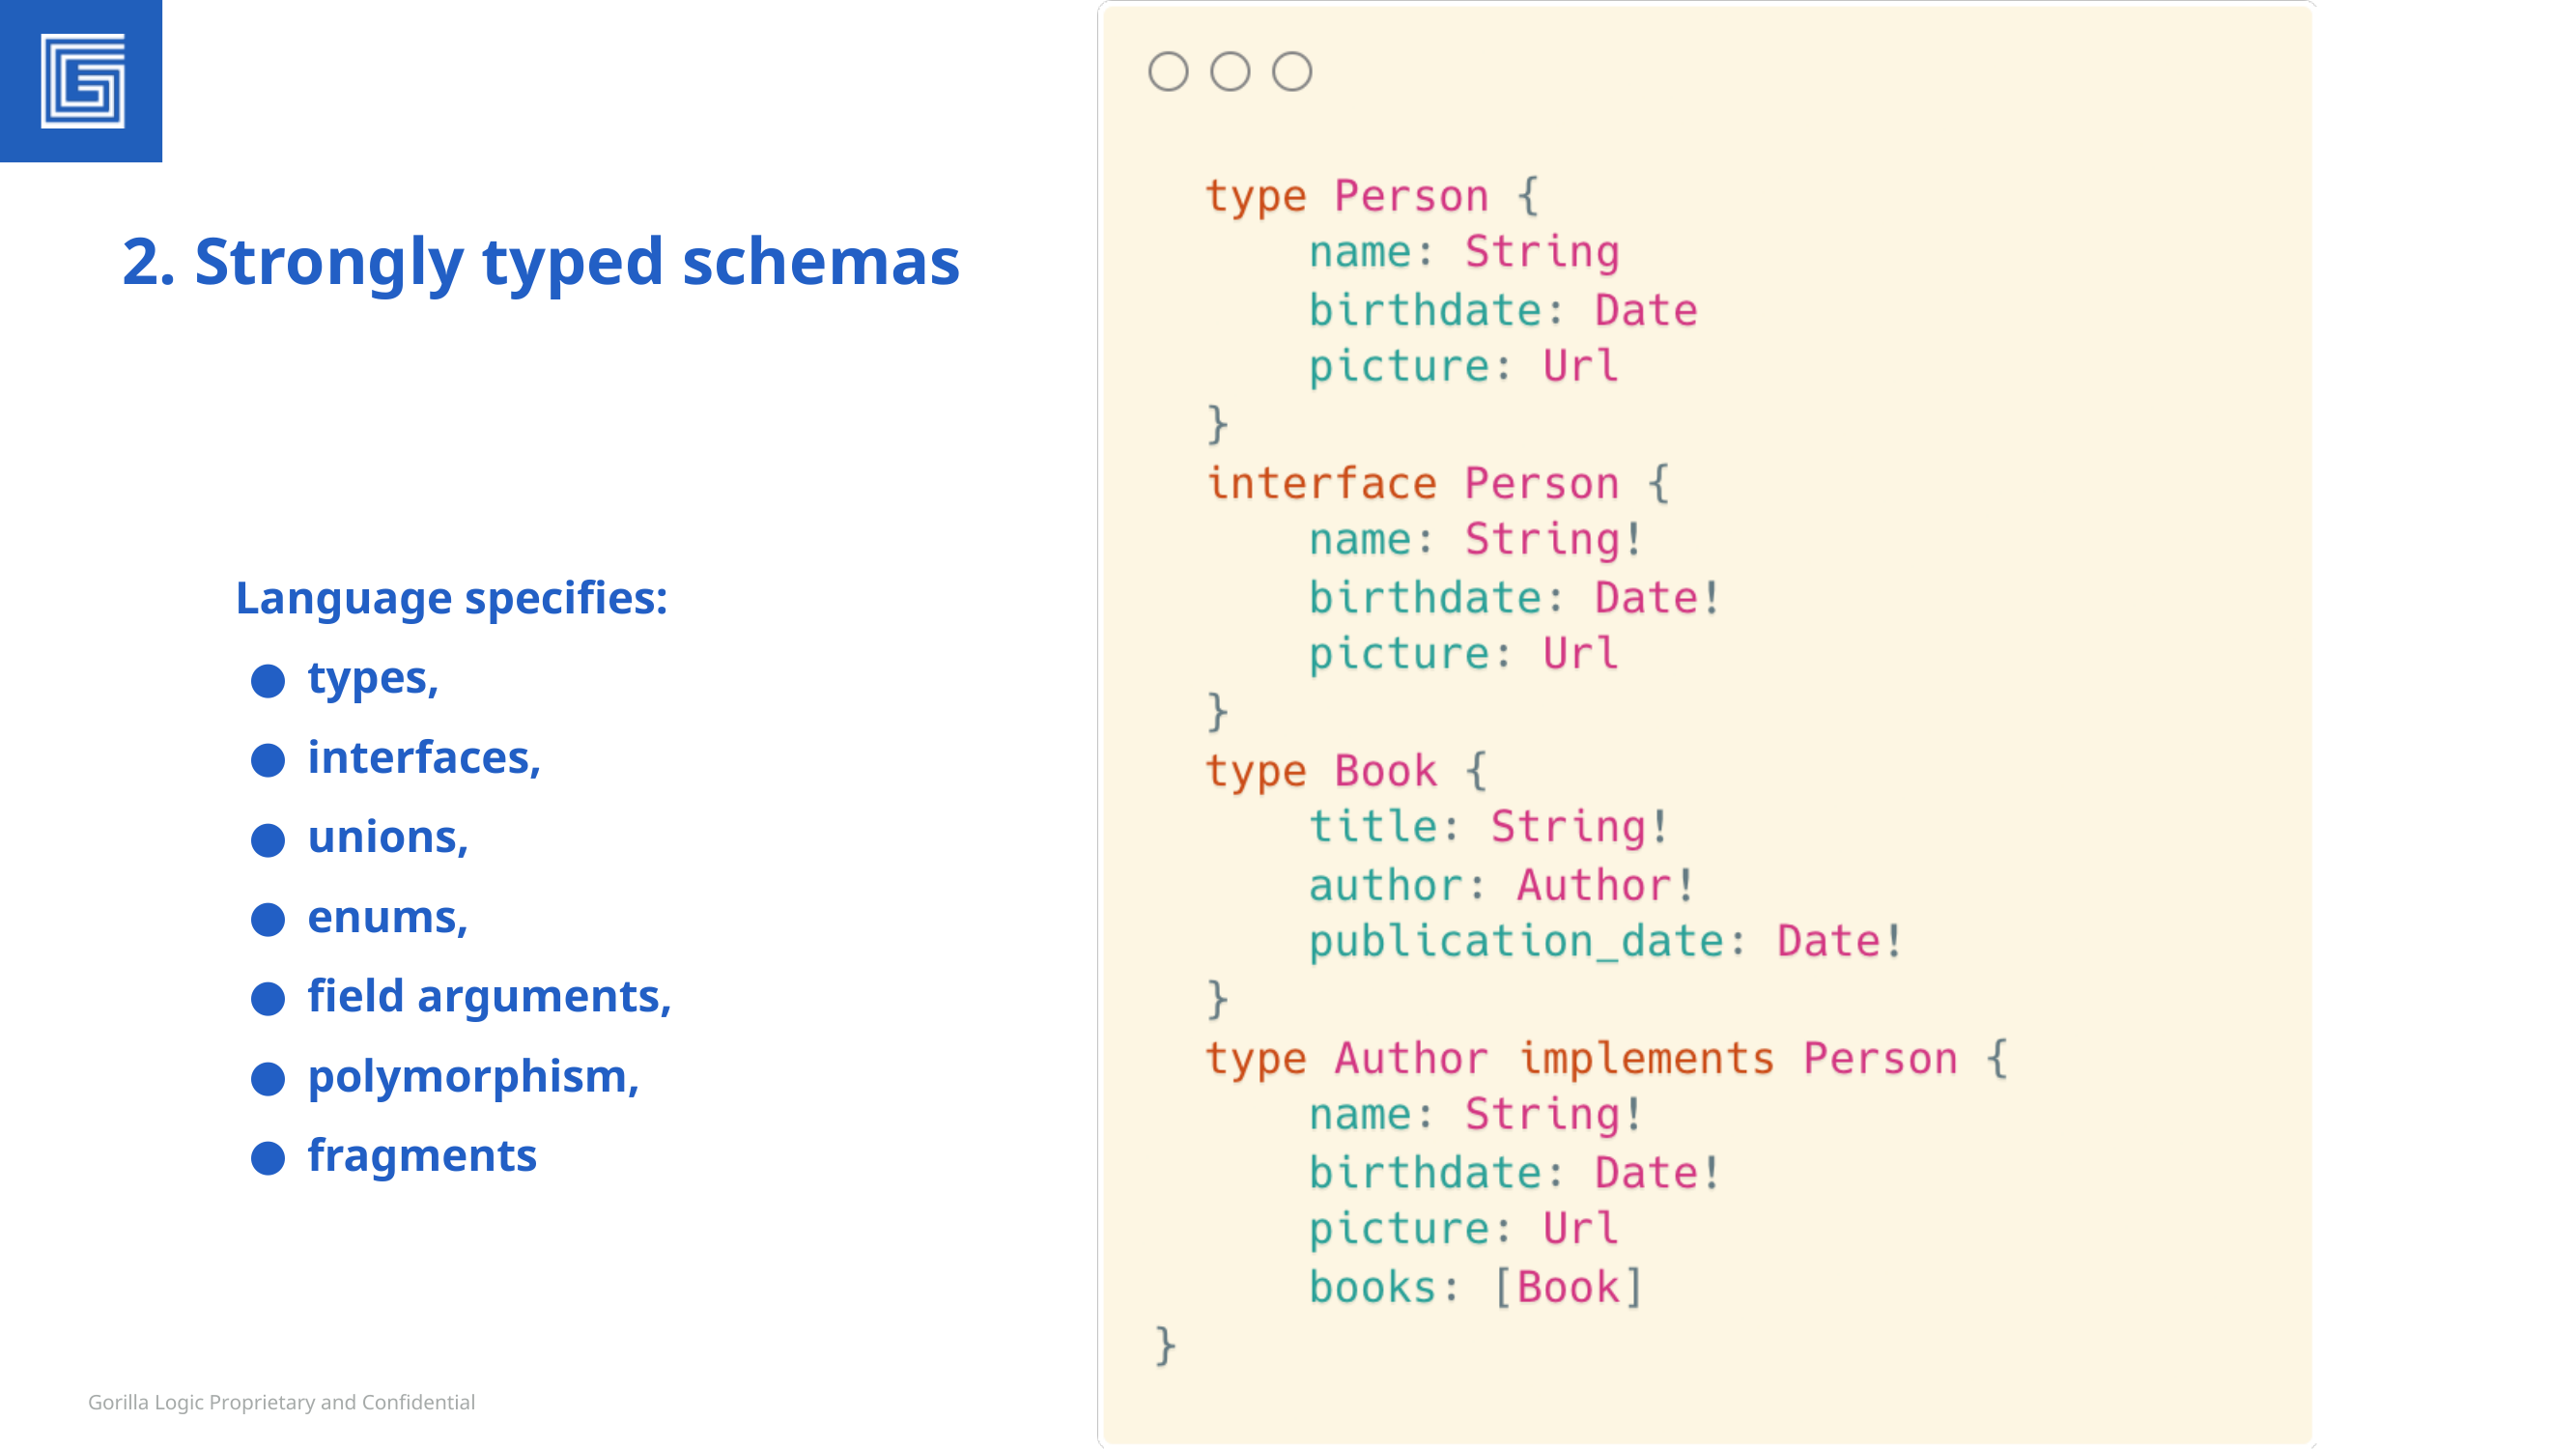

2. Strongly typed schemas
Language specifies:
types,
interfaces,
unions,
enums,
field arguments,
polymorphism,
fragments